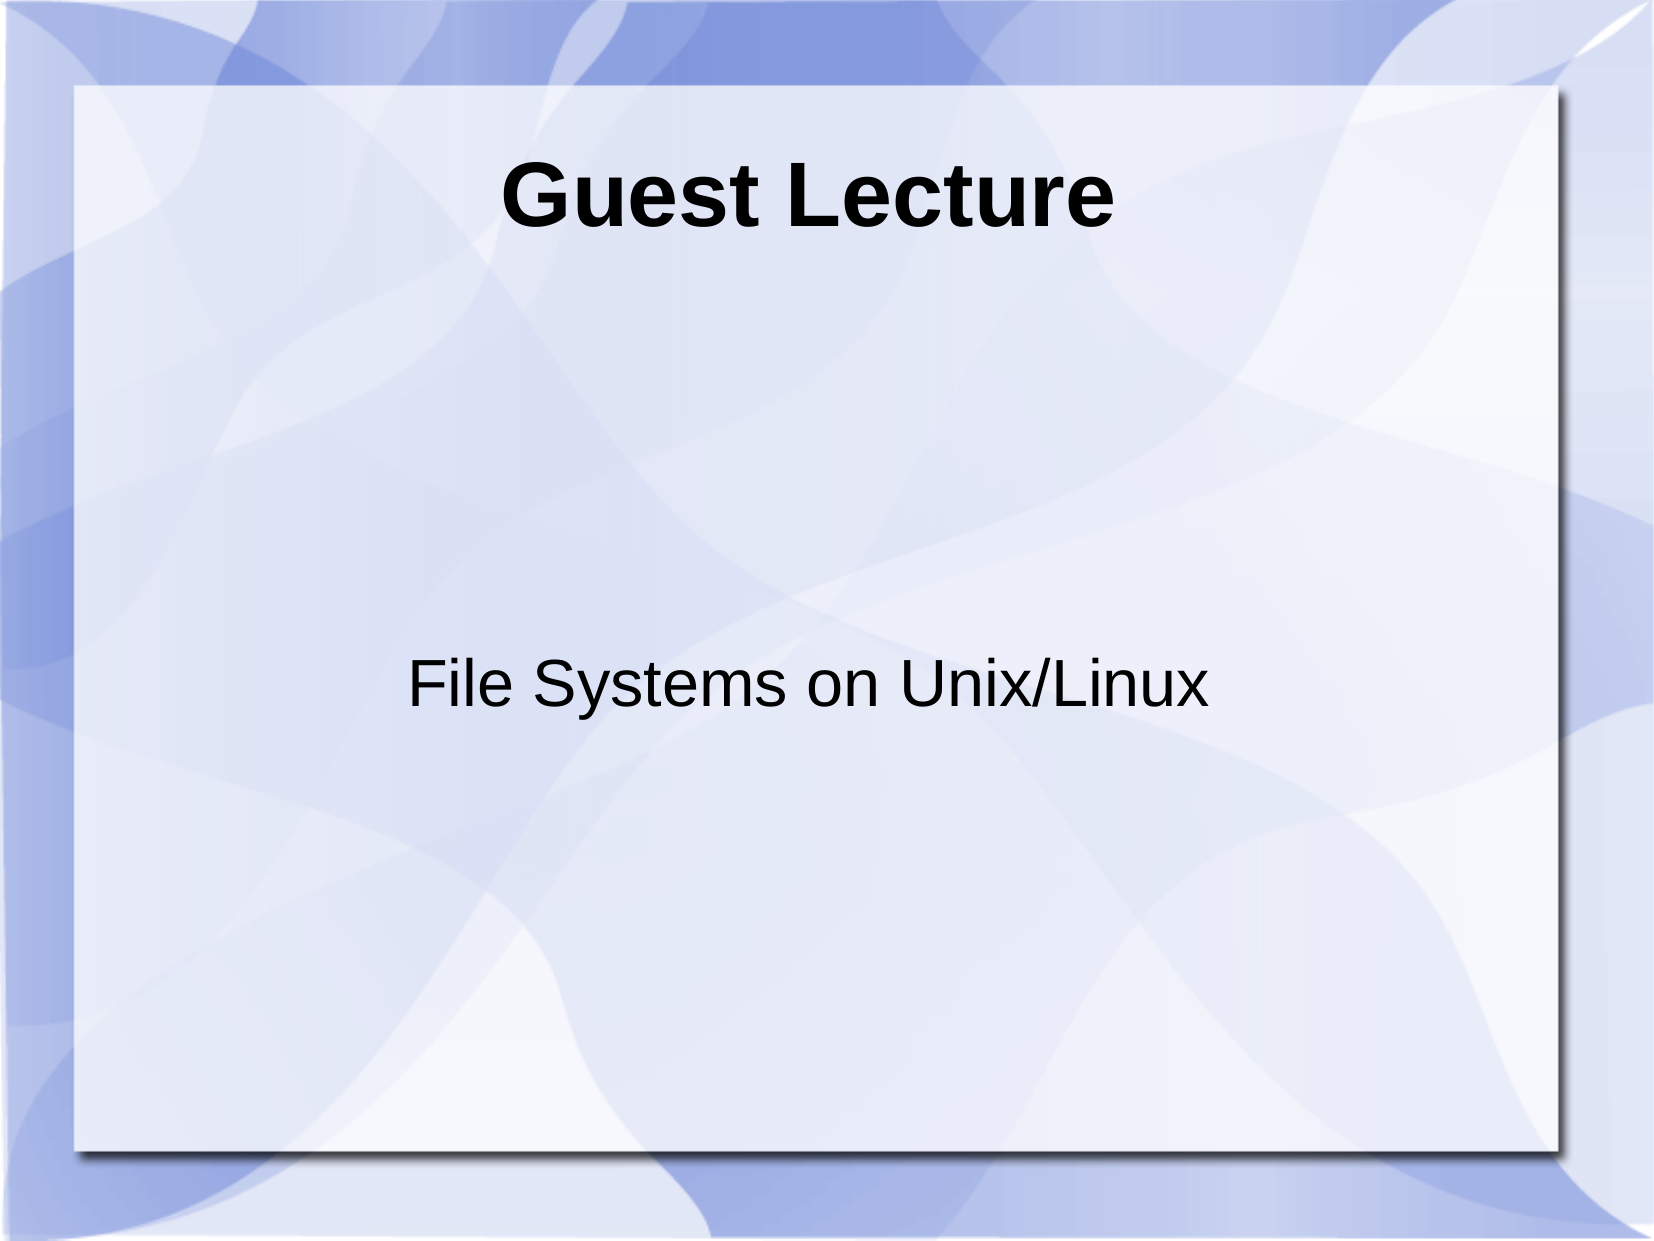

# Guest Lecture
File Systems on Unix/Linux